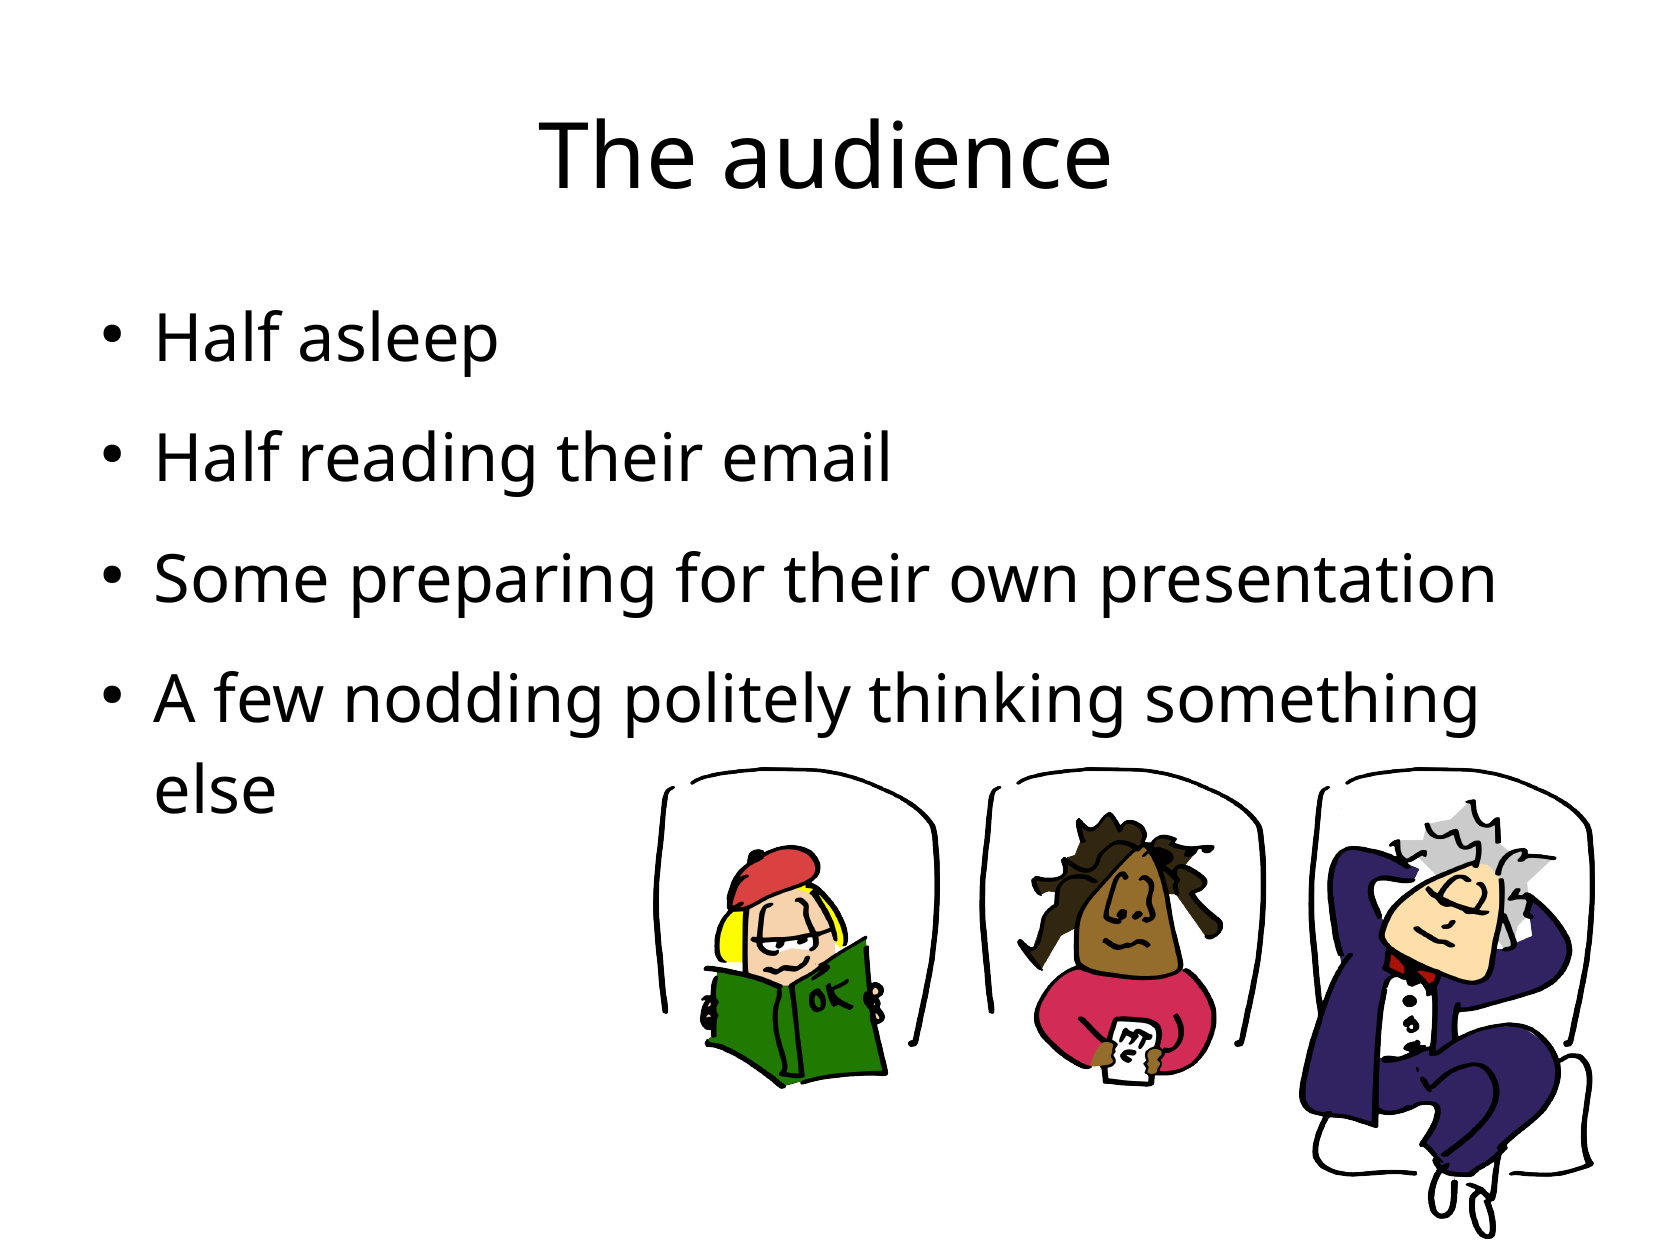

# The audience
Half asleep
Half reading their email
Some preparing for their own presentation
A few nodding politely thinking something else